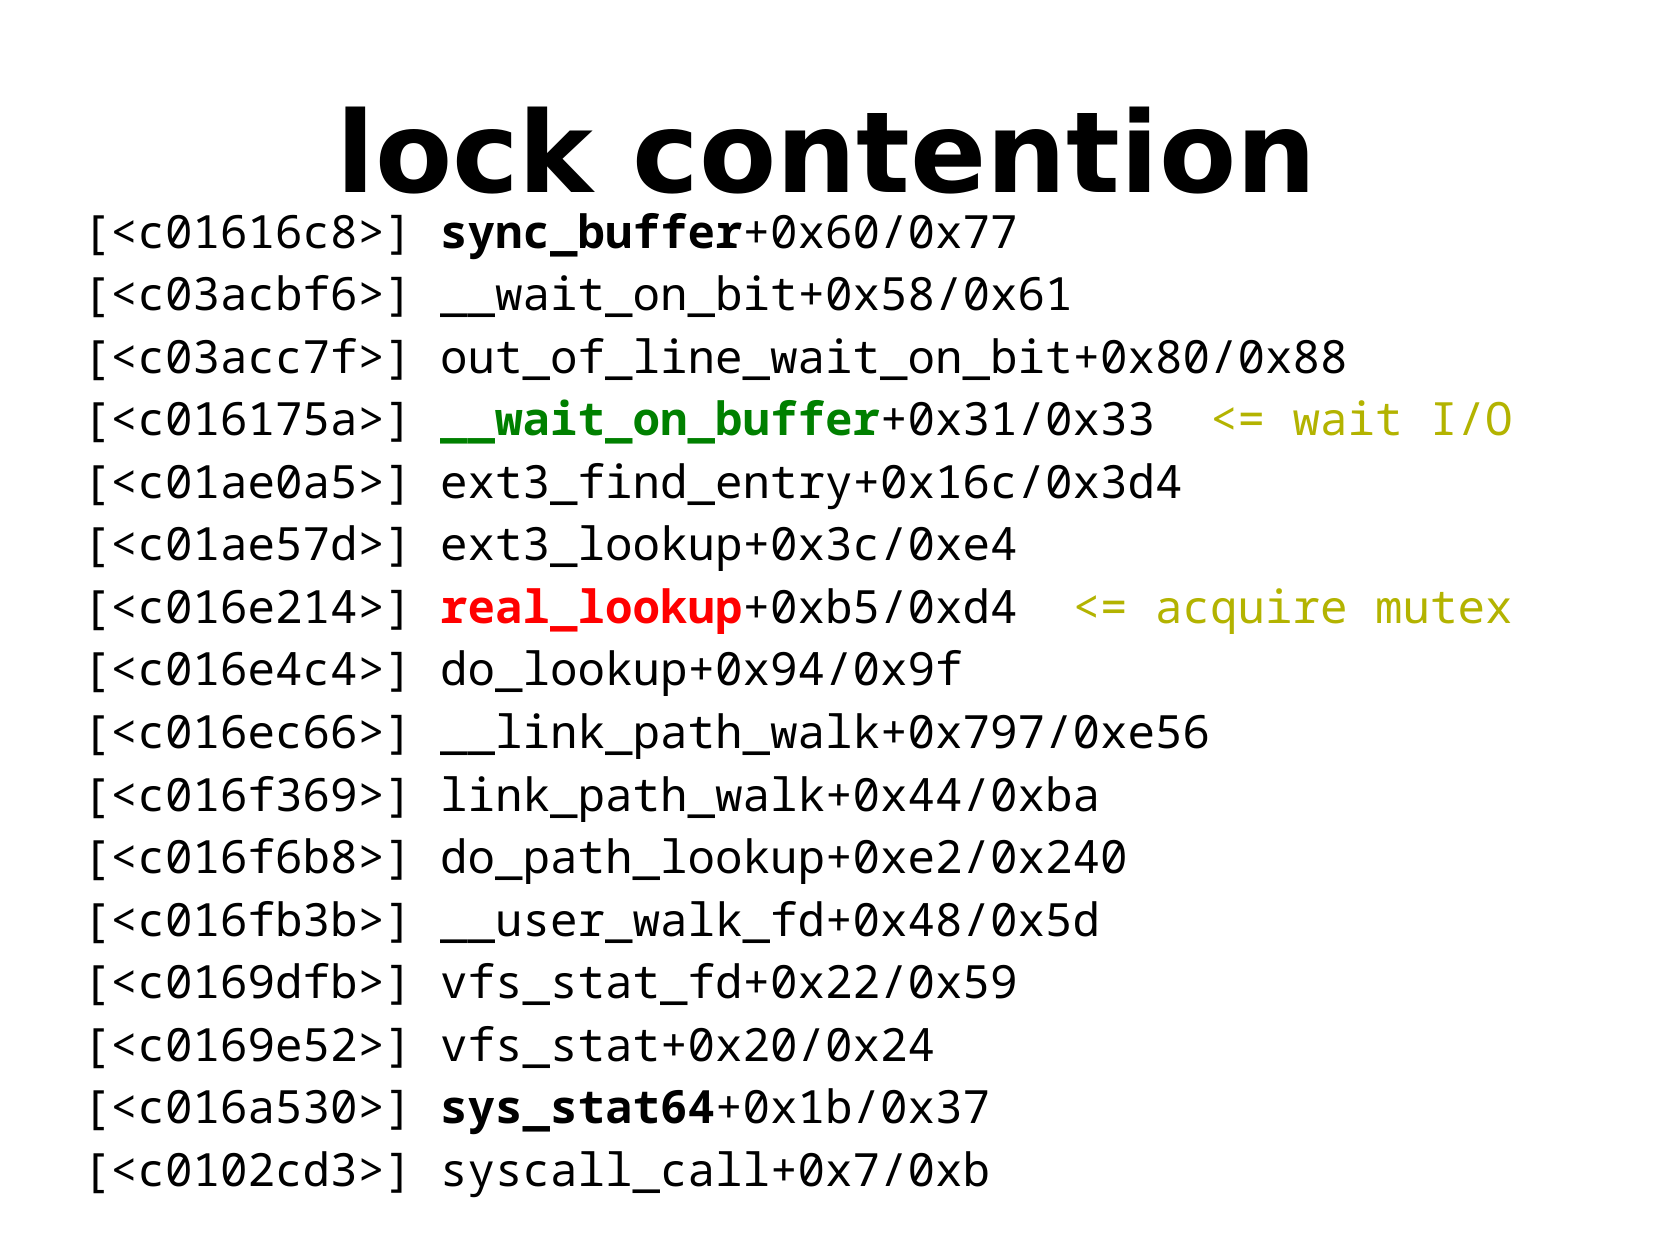

# lock contention
[<c01616c8>] sync_buffer+0x60/0x77
[<c03acbf6>] __wait_on_bit+0x58/0x61
[<c03acc7f>] out_of_line_wait_on_bit+0x80/0x88
[<c016175a>] __wait_on_buffer+0x31/0x33 <= wait I/O
[<c01ae0a5>] ext3_find_entry+0x16c/0x3d4
[<c01ae57d>] ext3_lookup+0x3c/0xe4
[<c016e214>] real_lookup+0xb5/0xd4 <= acquire mutex
[<c016e4c4>] do_lookup+0x94/0x9f
[<c016ec66>] __link_path_walk+0x797/0xe56
[<c016f369>] link_path_walk+0x44/0xba
[<c016f6b8>] do_path_lookup+0xe2/0x240
[<c016fb3b>] __user_walk_fd+0x48/0x5d
[<c0169dfb>] vfs_stat_fd+0x22/0x59
[<c0169e52>] vfs_stat+0x20/0x24
[<c016a530>] sys_stat64+0x1b/0x37
[<c0102cd3>] syscall_call+0x7/0xb